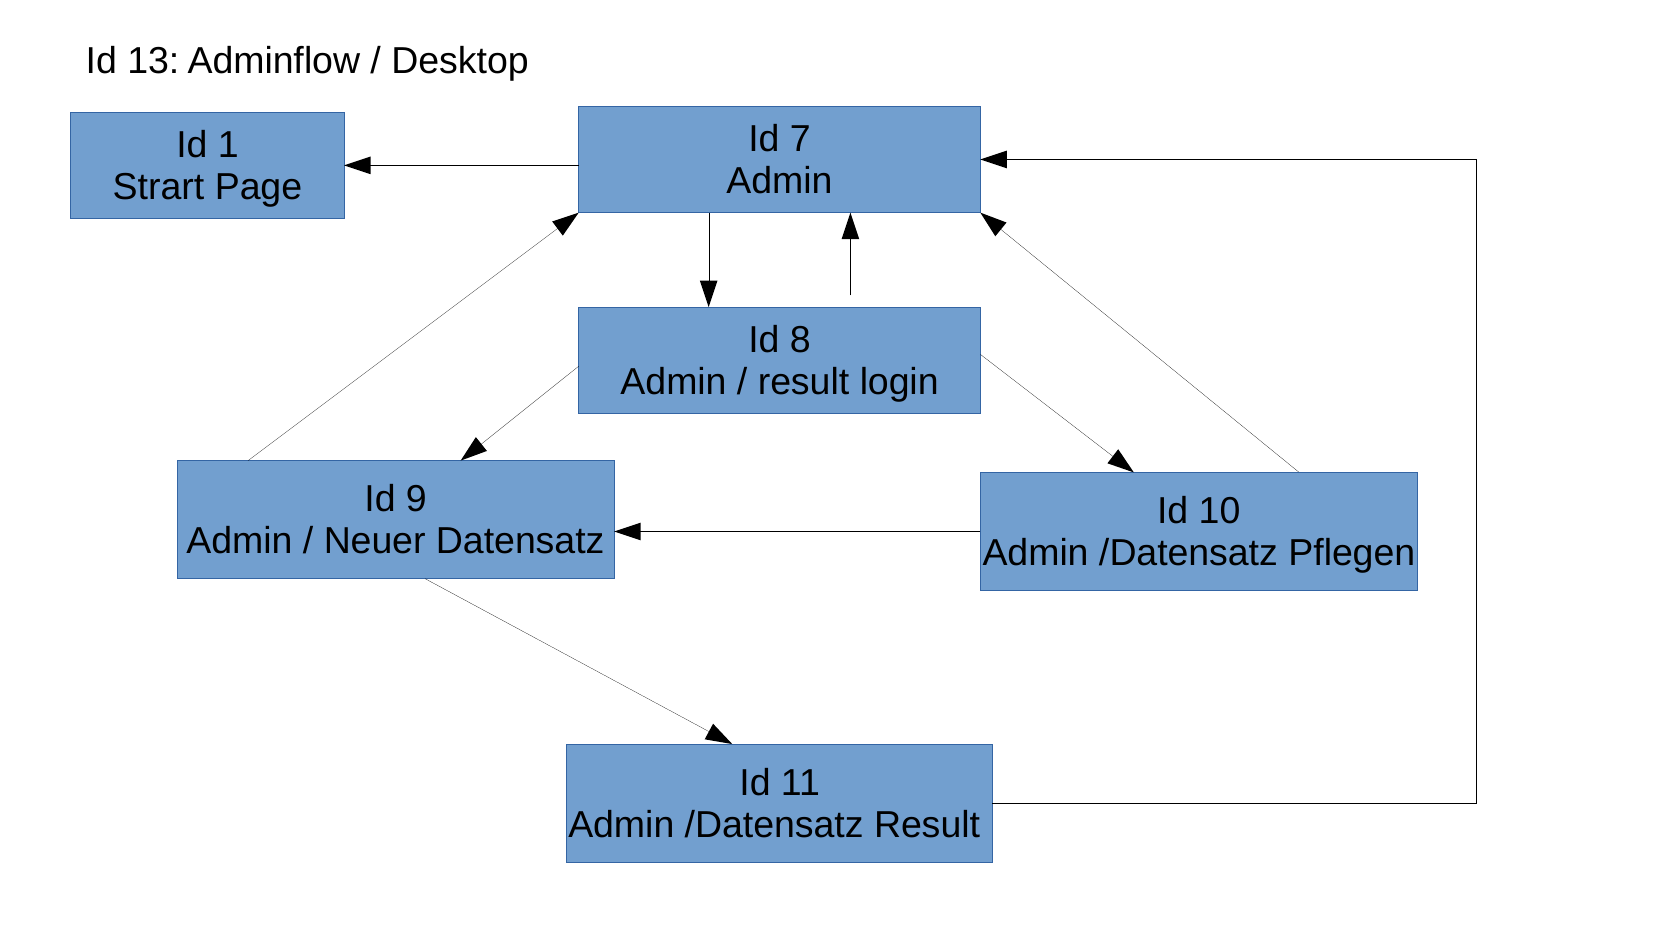

Id 13: Adminflow / Desktop
Id 7
Admin
Id 1
Strart Page
Id 8
Admin / result login
Id 9
Admin / Neuer Datensatz
Id 10
Admin /Datensatz Pflegen
Id 11
Admin /Datensatz Result